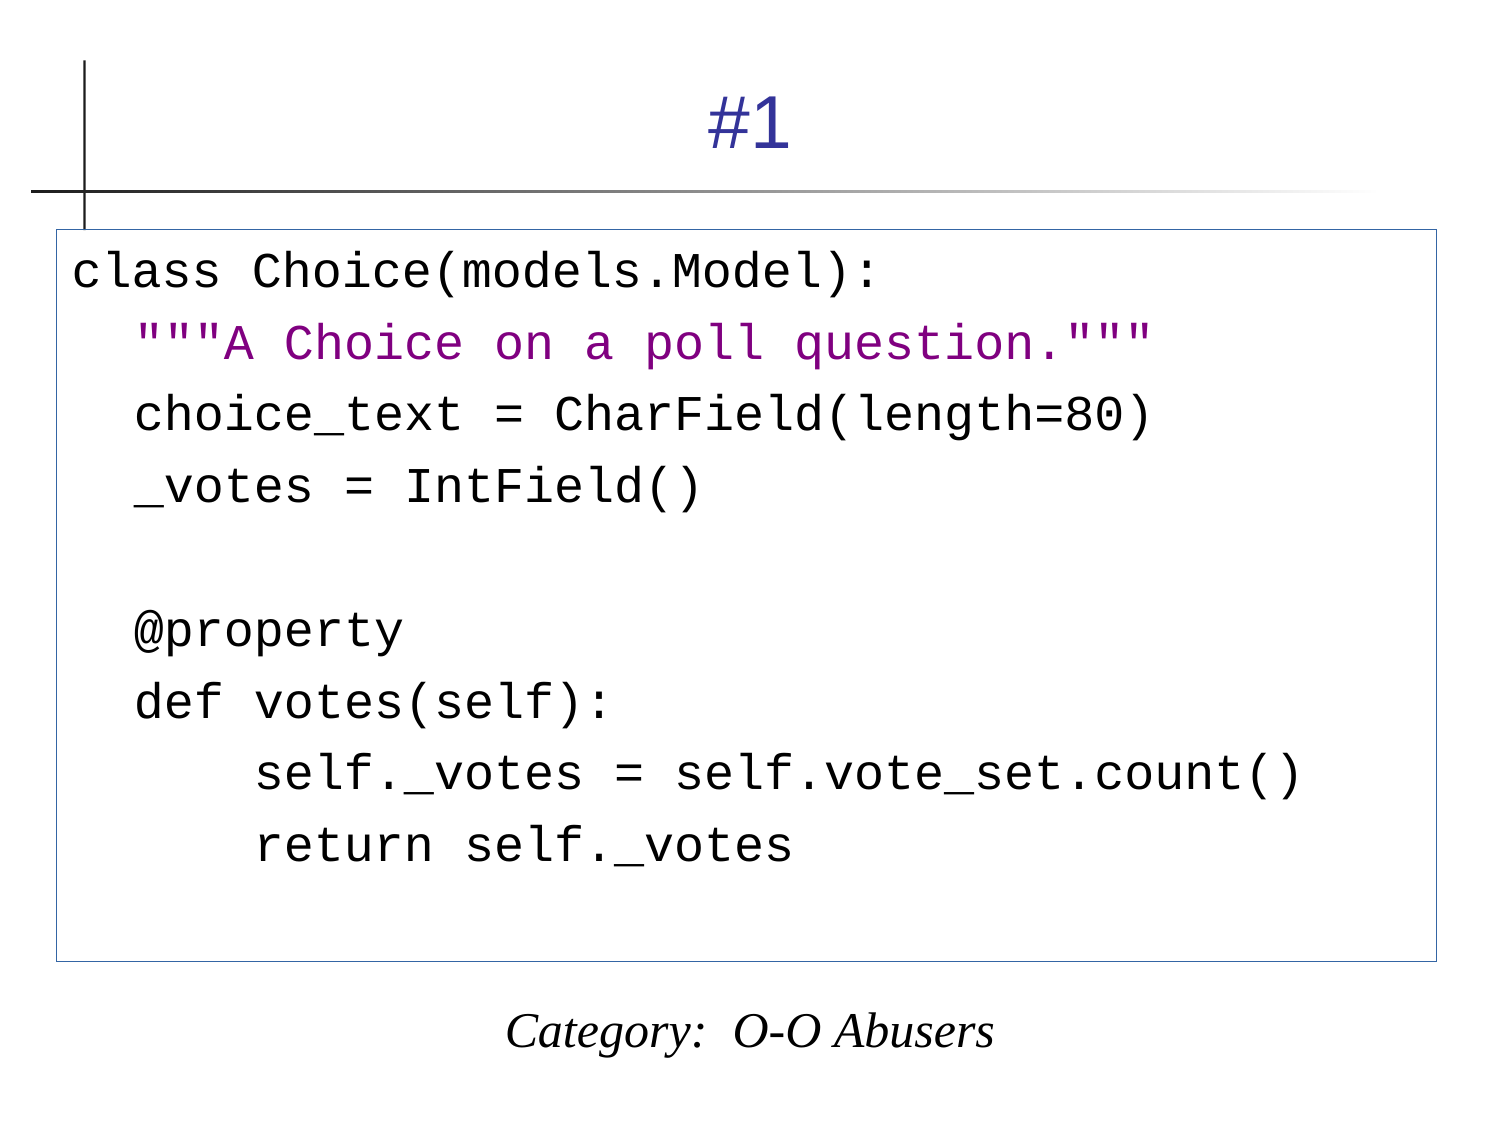

# #1
class Choice(models.Model):
 """A Choice on a poll question."""
 choice_text = CharField(length=80)
 _votes = IntField()
 @property
 def votes(self):
 self._votes = self.vote_set.count()
 return self._votes
Category: O-O Abusers